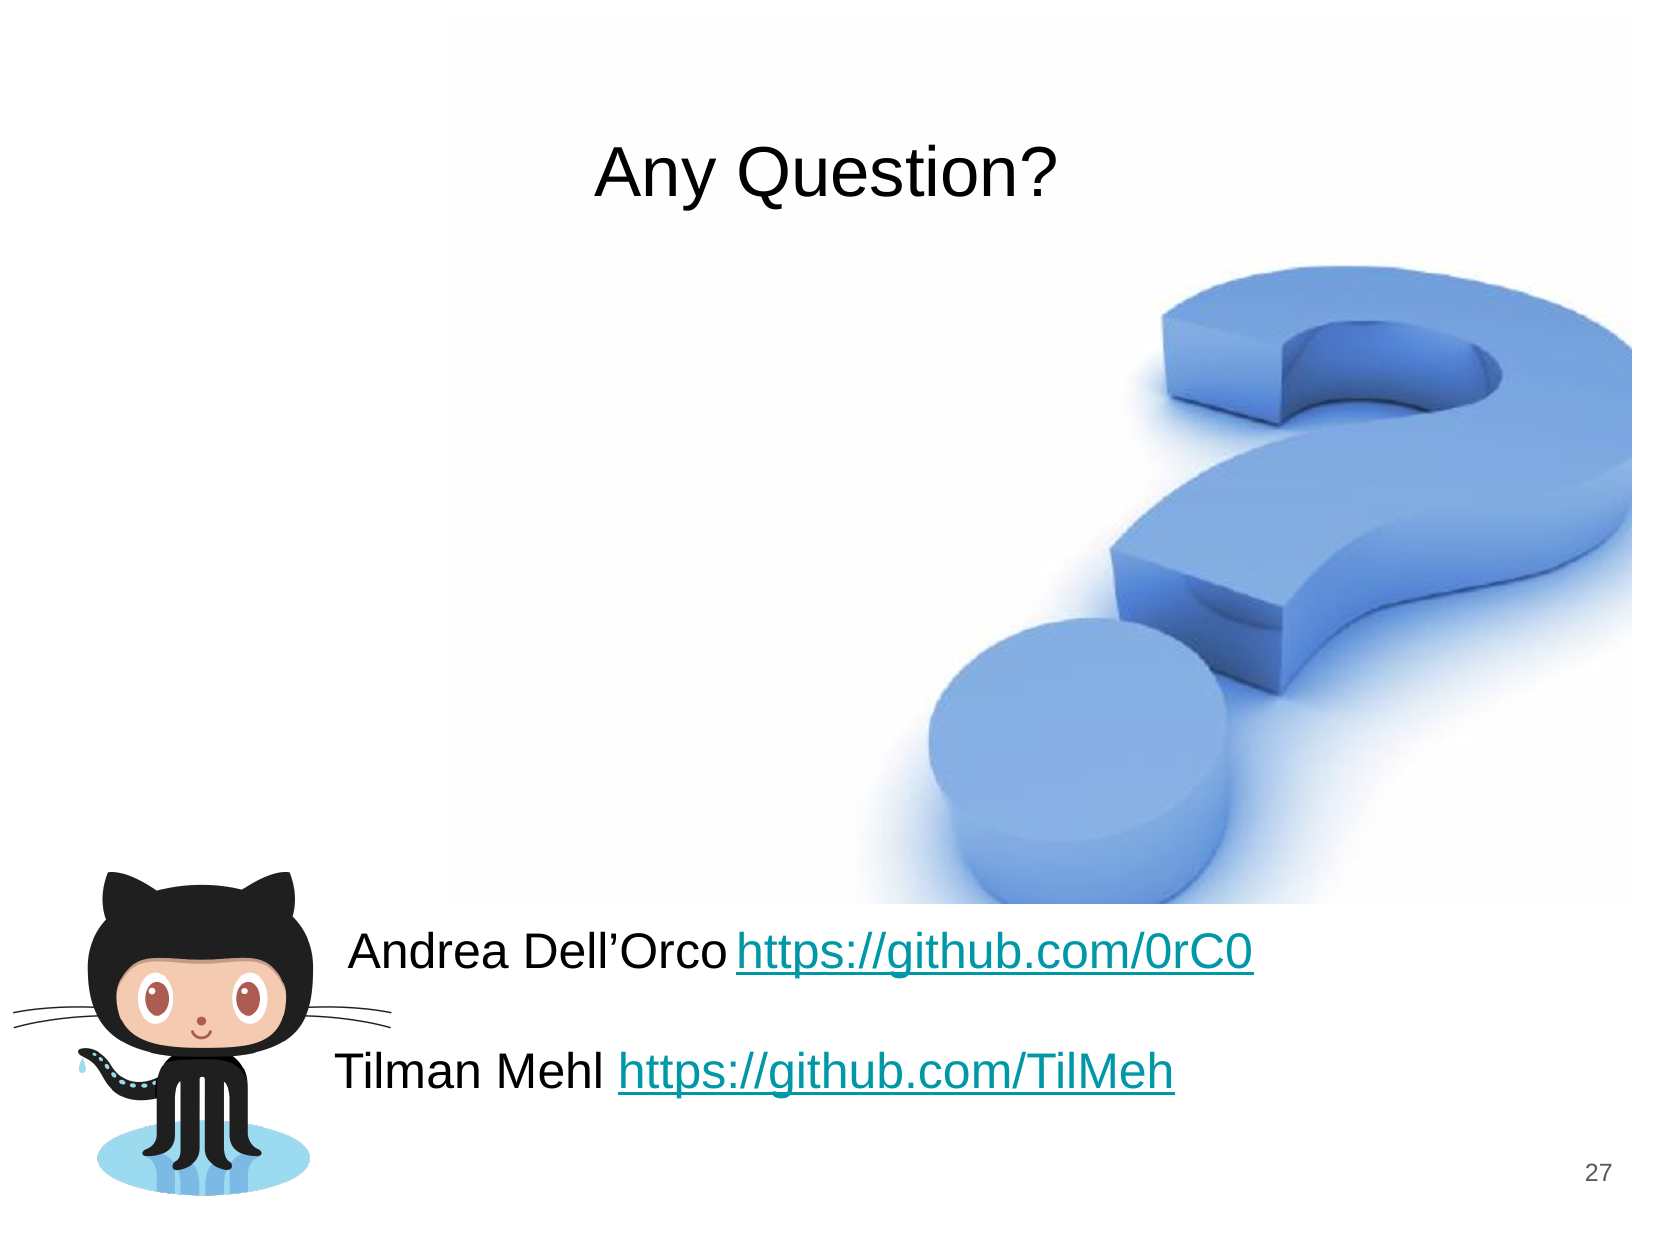

# Any Question?
 Andrea Dell’Orco https://github.com/0rC0
Tilman Mehl https://github.com/TilMeh